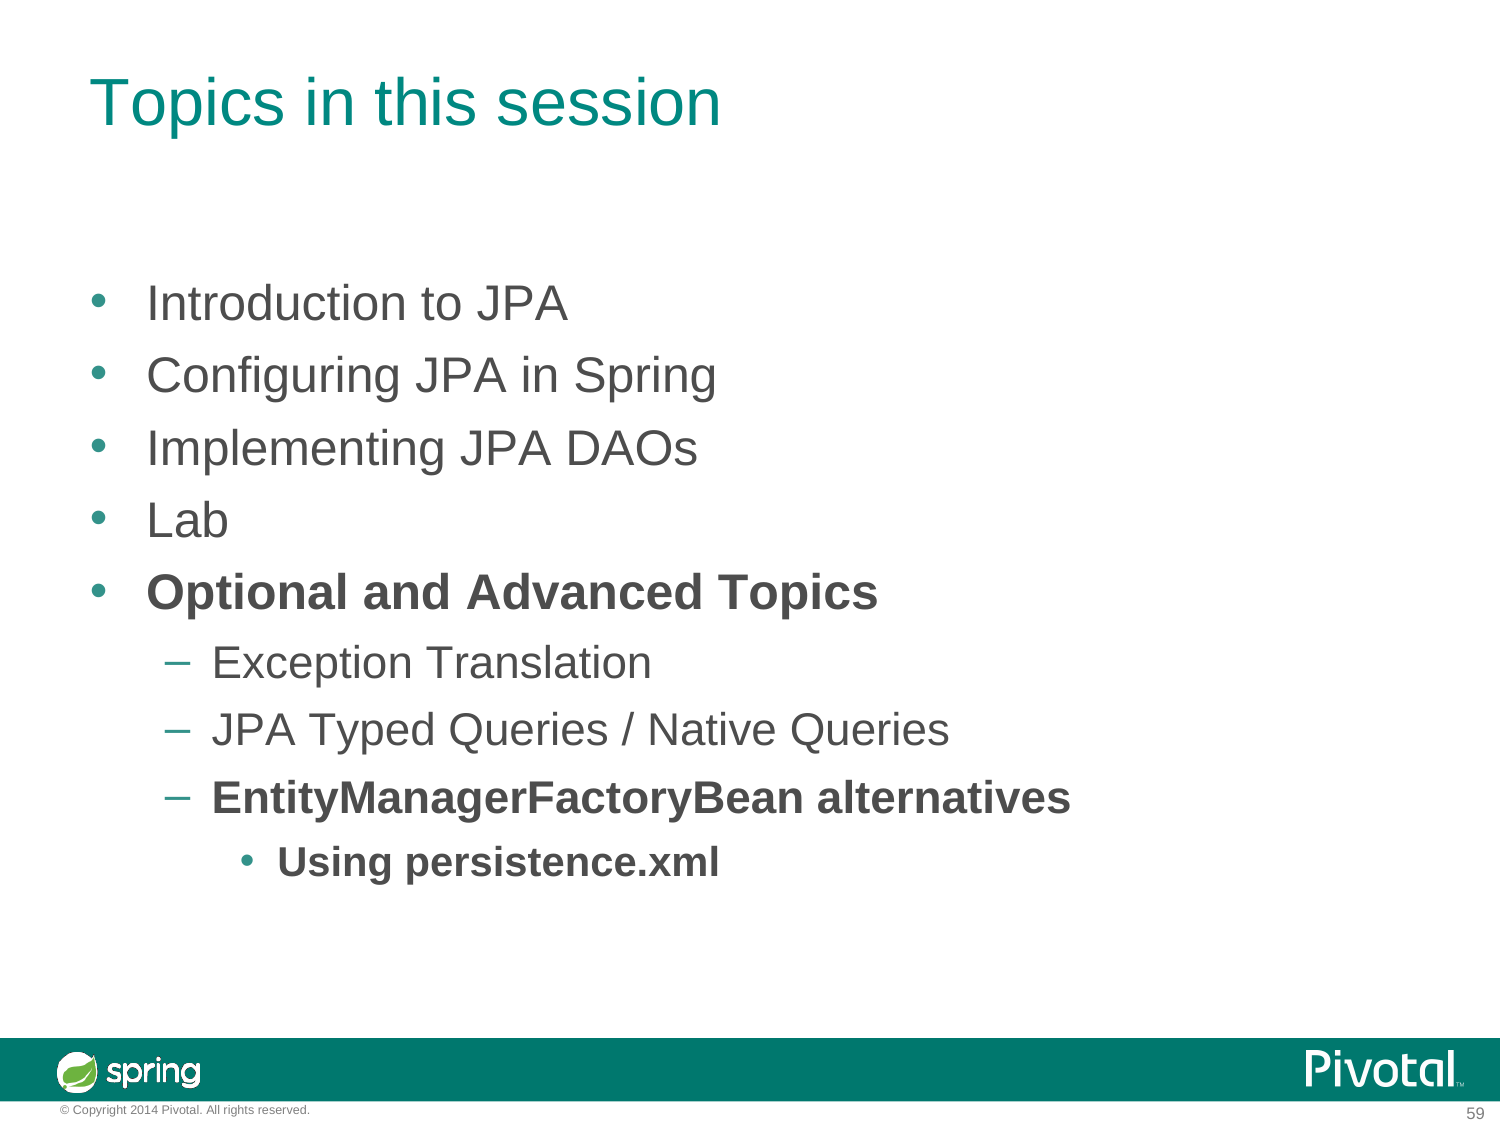

# Topics in this session
Introduction to JPA
Configuring JPA in Spring
Implementing JPA DAOs
Lab
Optional and Advanced Topics
Exception Translation
JPA Typed Queries / Native Queries
EntityManagerFactoryBean alternatives
Using persistence.xml